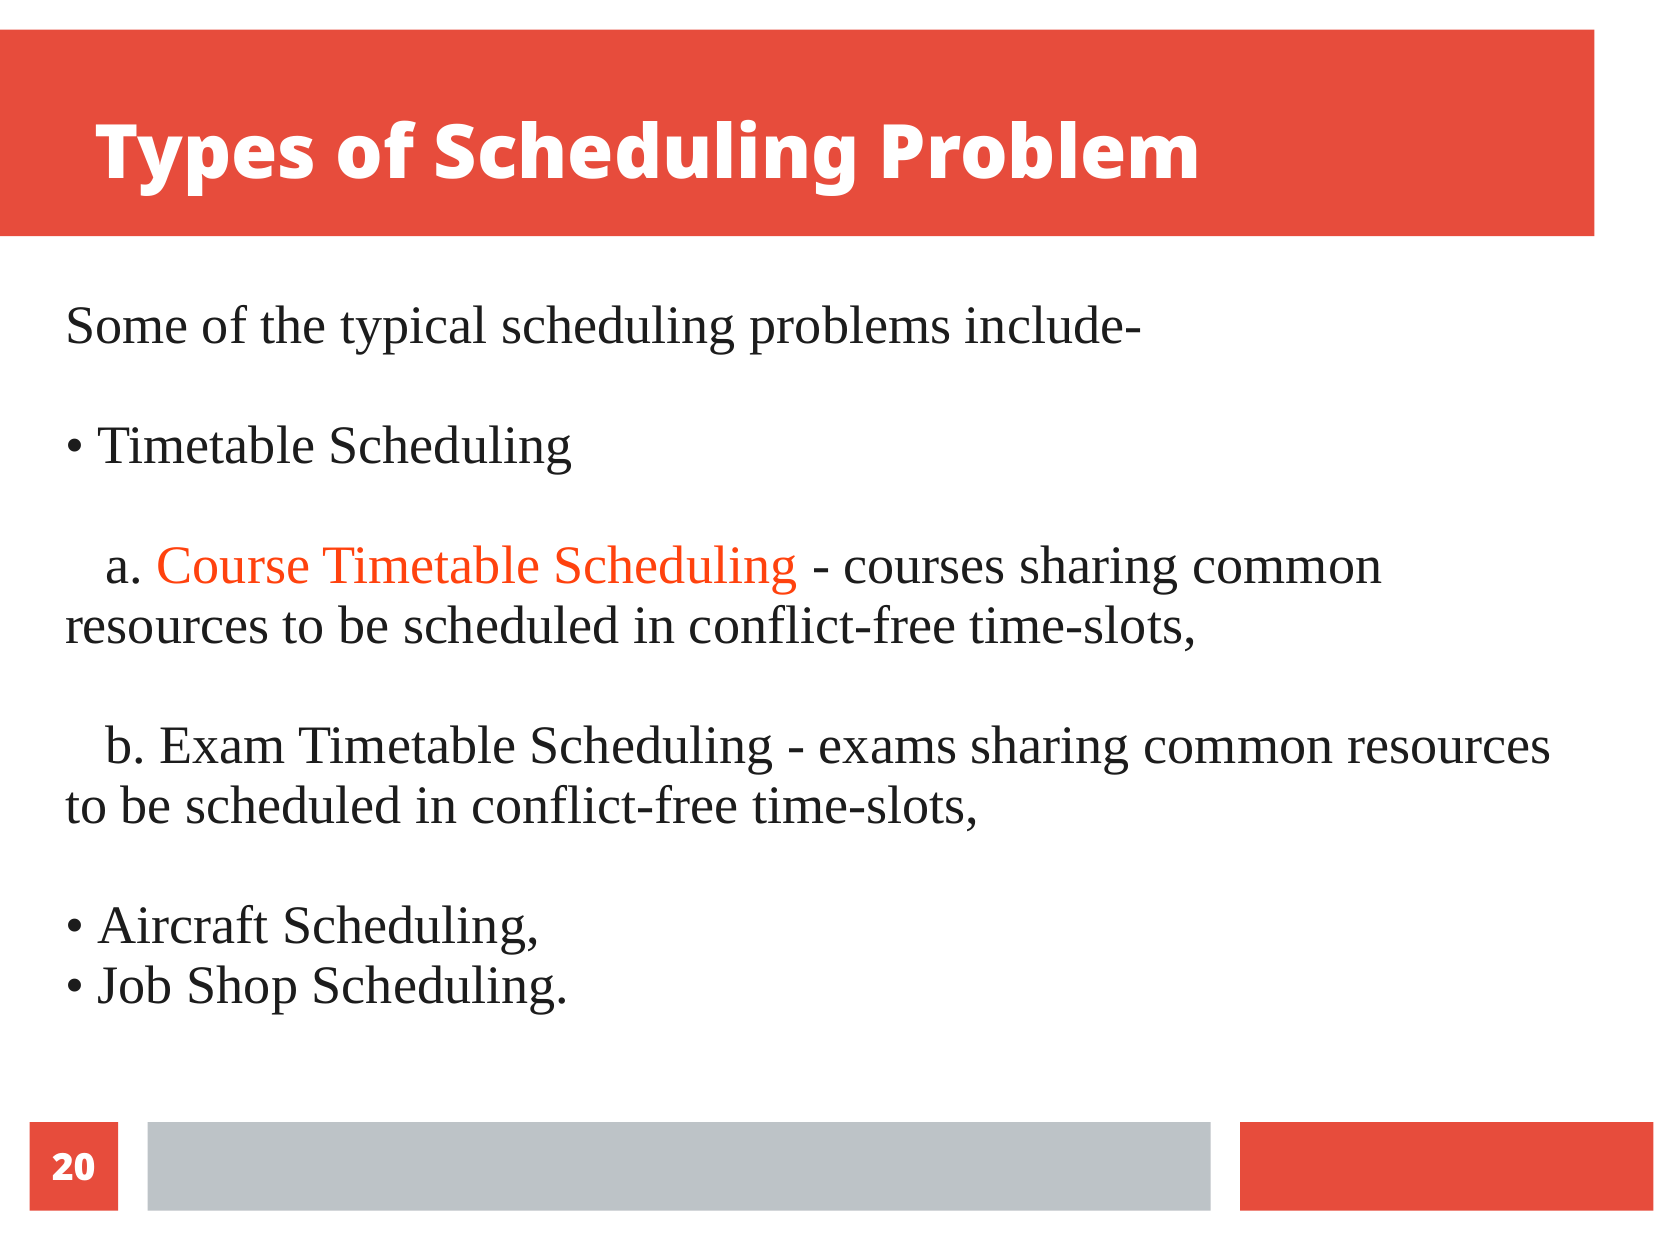

# Types of Scheduling Problem
Some of the typical scheduling problems include-
• Timetable Scheduling
 a. Course Timetable Scheduling - courses sharing common resources to be scheduled in conflict-free time-slots,
 b. Exam Timetable Scheduling - exams sharing common resources to be scheduled in conflict-free time-slots,
• Aircraft Scheduling,
• Job Shop Scheduling.
20